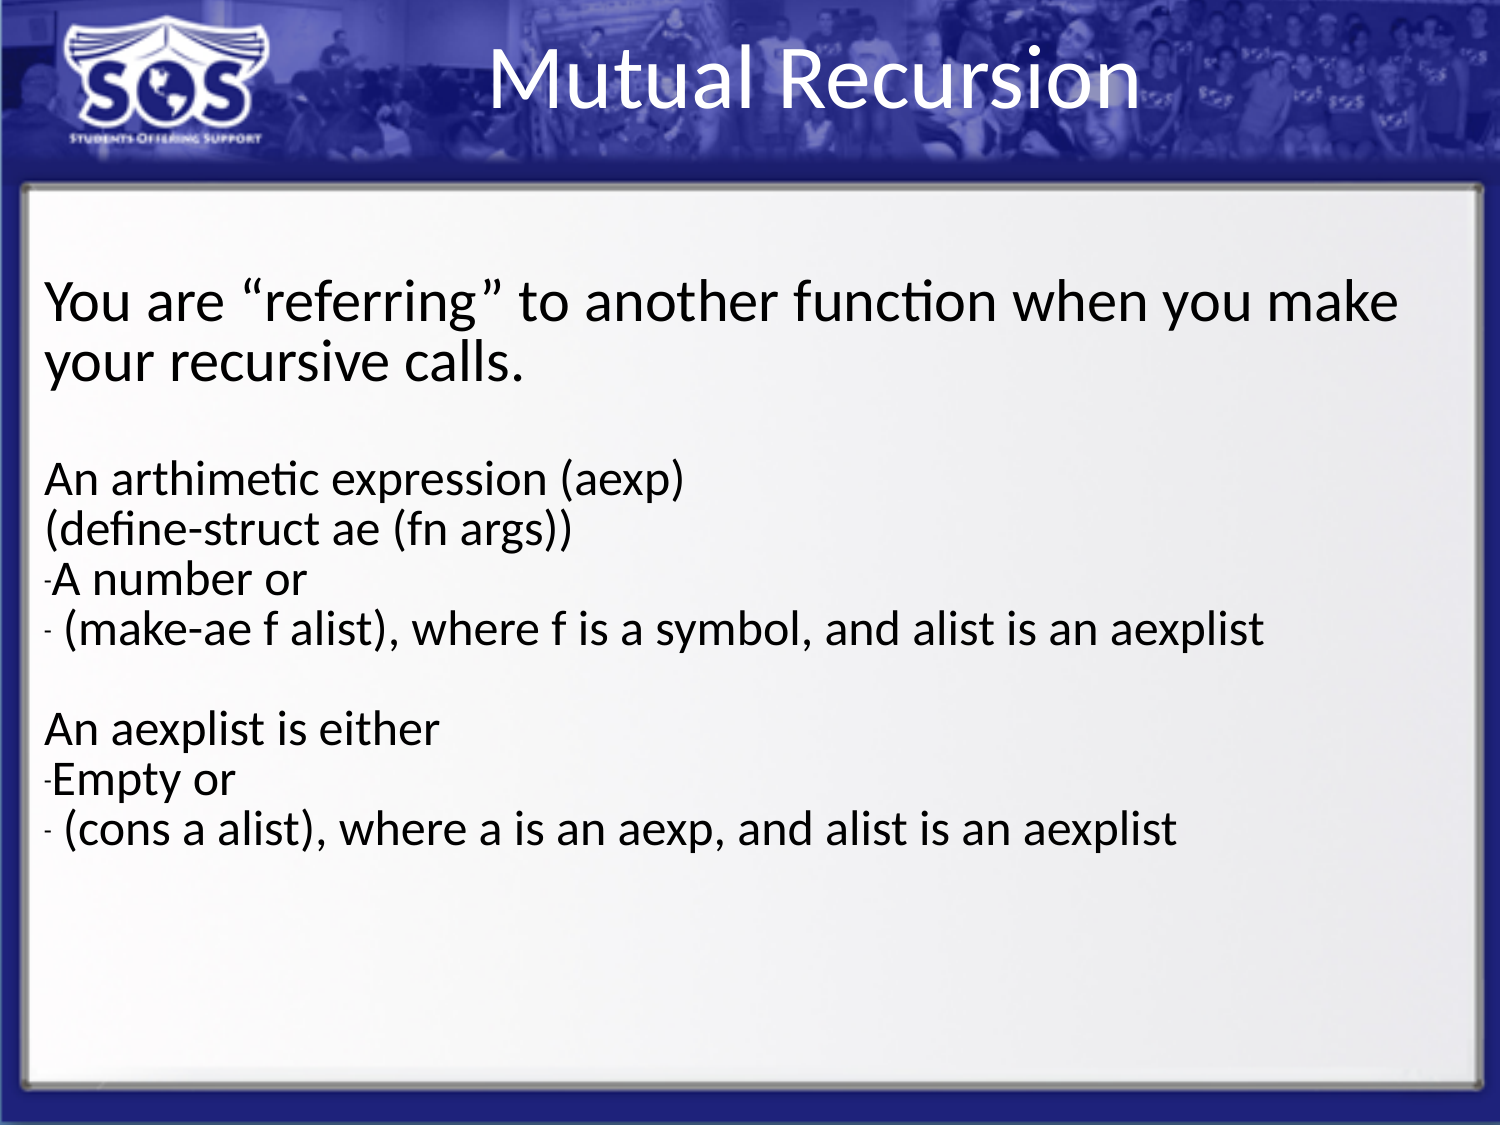

Mutual Recursion
You are “referring” to another function when you make your recursive calls.
An arthimetic expression (aexp)
(define-struct ae (fn args))
A number or
 (make-ae f alist), where f is a symbol, and alist is an aexplist
An aexplist is either
Empty or
 (cons a alist), where a is an aexp, and alist is an aexplist